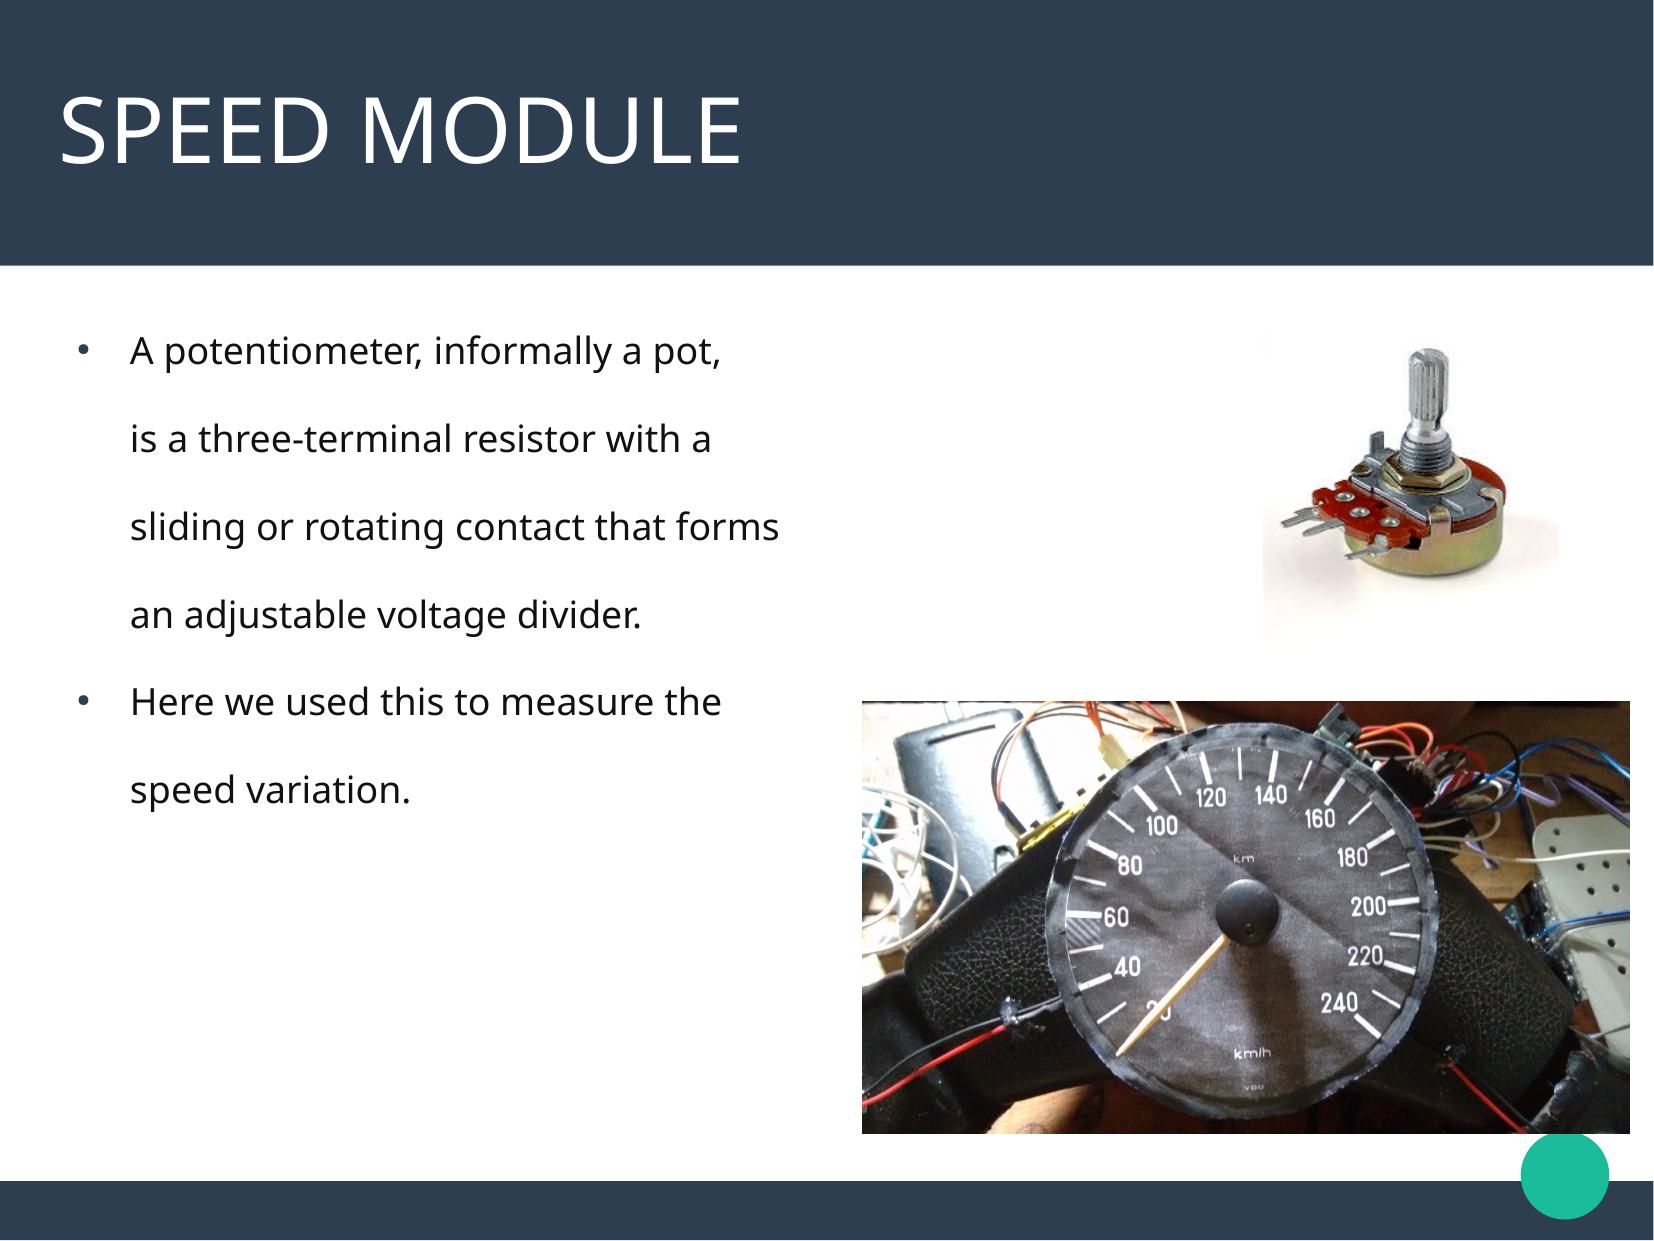

# SPEED MODULE
A potentiometer, informally a pot,
is a three-terminal resistor with a
sliding or rotating contact that forms
an adjustable voltage divider.
Here we used this to measure the
speed variation.